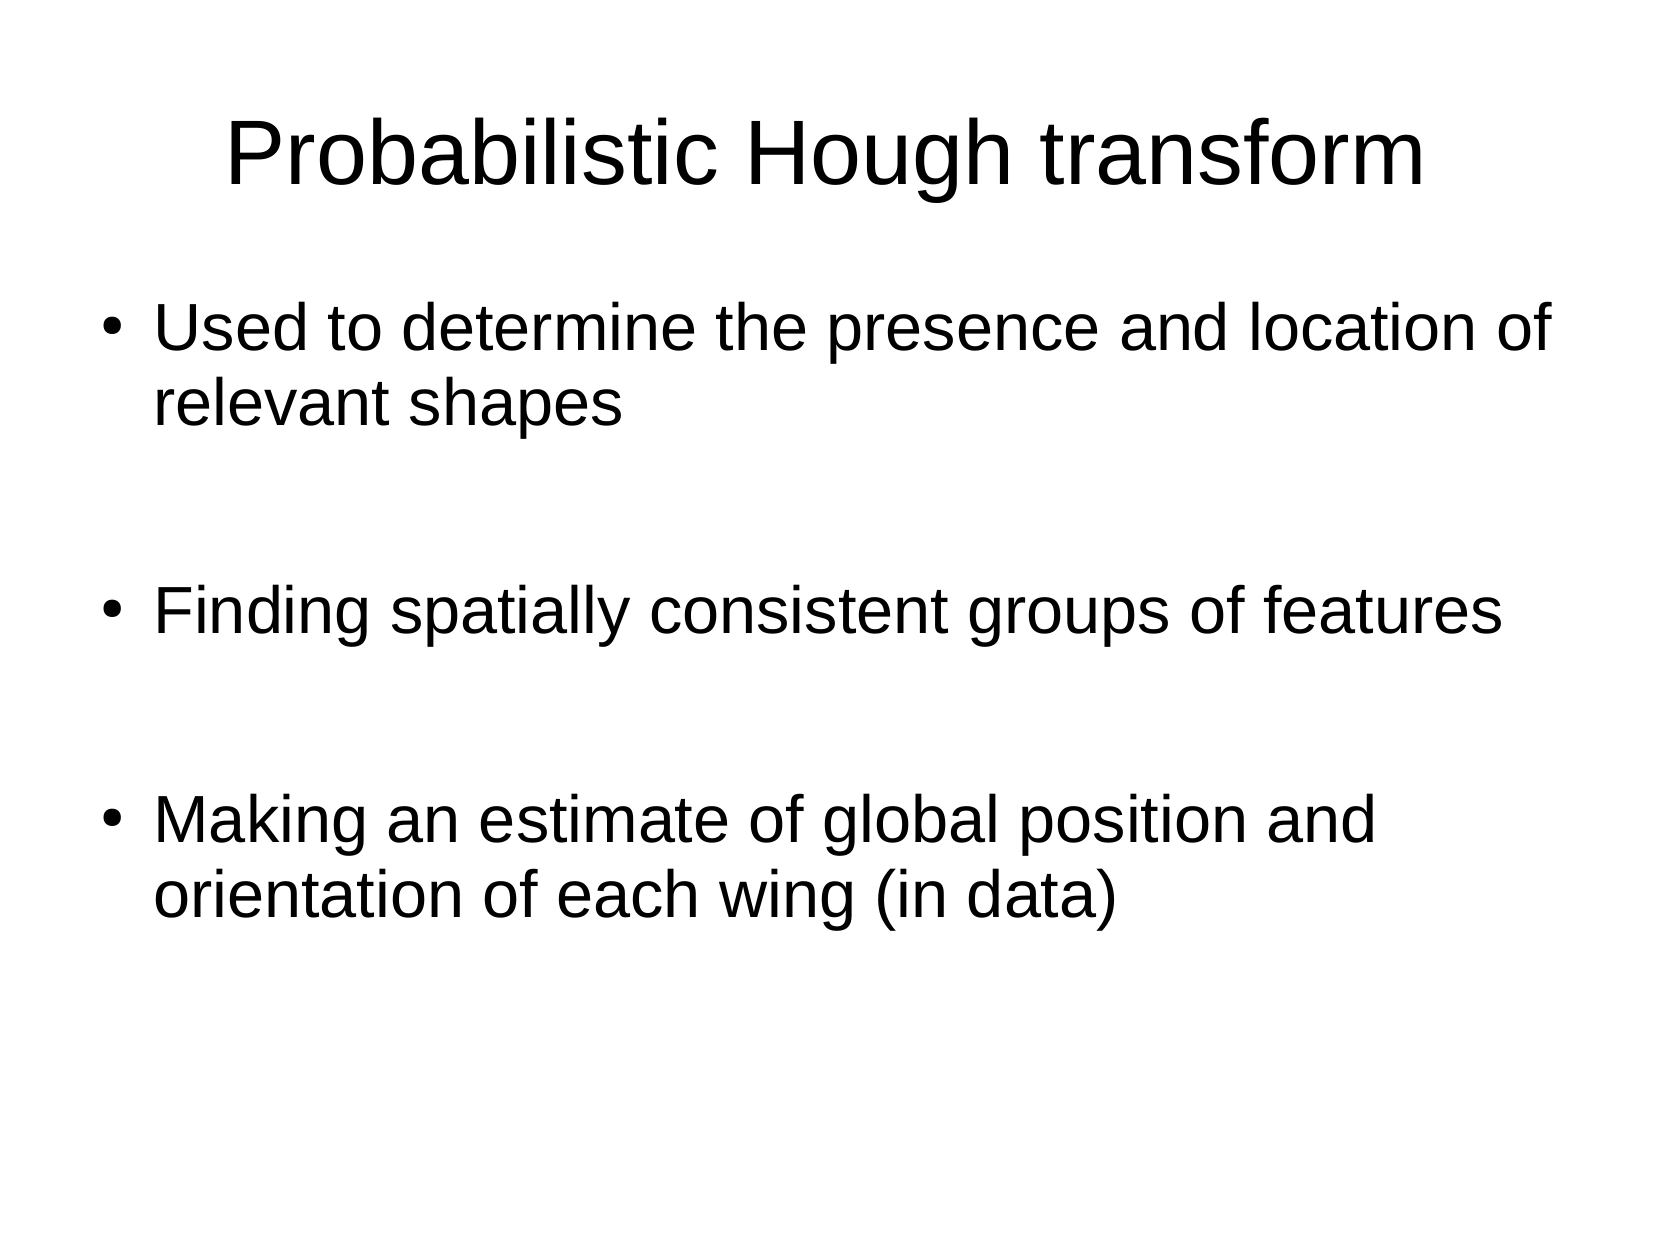

# Probabilistic Hough transform
Used to determine the presence and location of relevant shapes
Finding spatially consistent groups of features
Making an estimate of global position and orientation of each wing (in data)